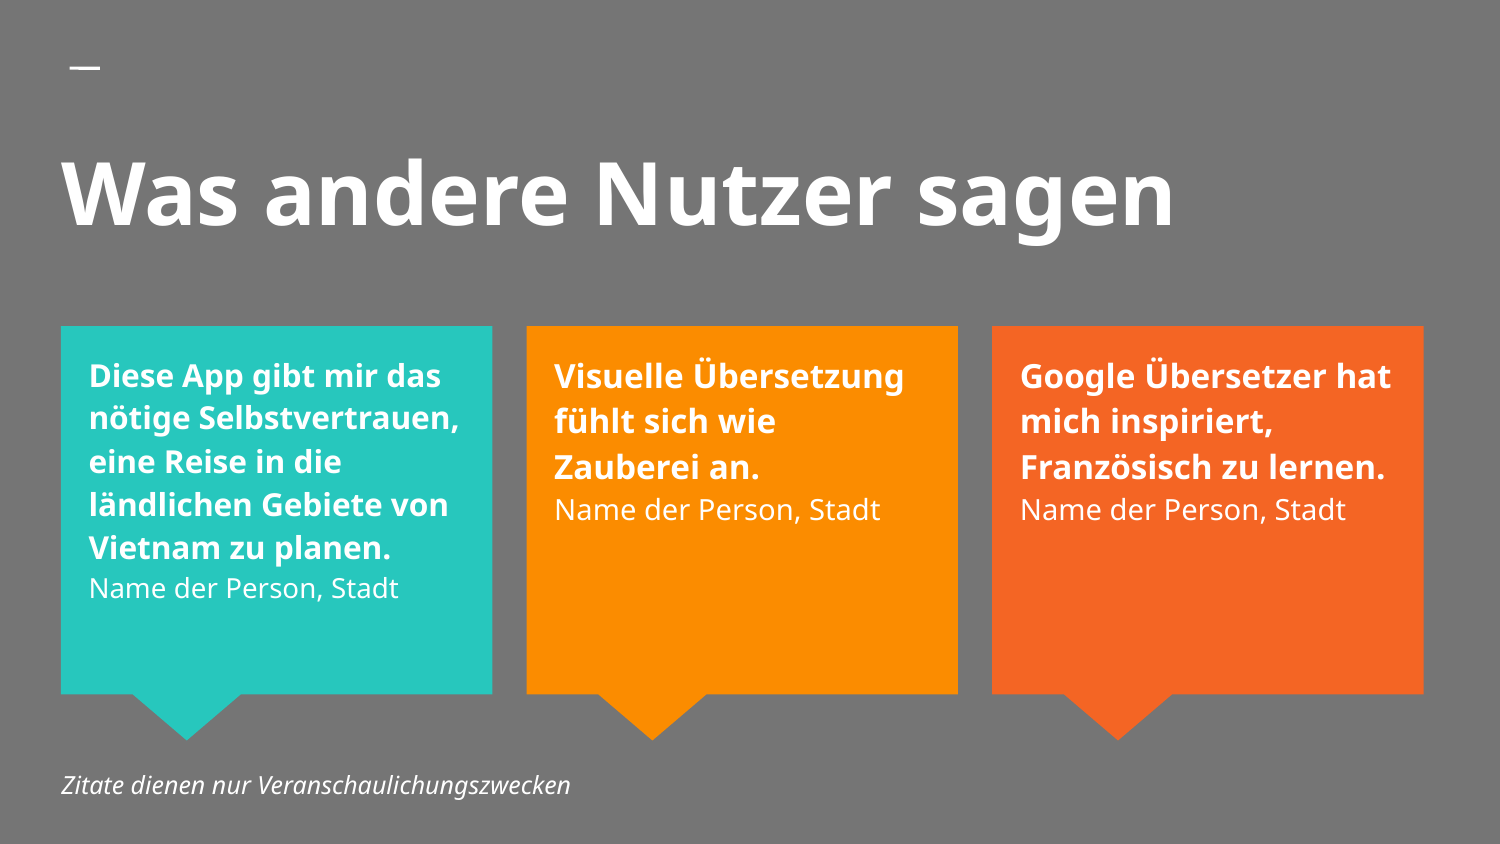

# Was andere Nutzer sagen
Diese App gibt mir das nötige Selbstvertrauen, eine Reise in die ländlichen Gebiete von Vietnam zu planen.
Name der Person, Stadt
Visuelle Übersetzung fühlt sich wie Zauberei an.
Name der Person, Stadt
Google Übersetzer hat mich inspiriert, Französisch zu lernen.
Name der Person, Stadt
Zitate dienen nur Veranschaulichungszwecken